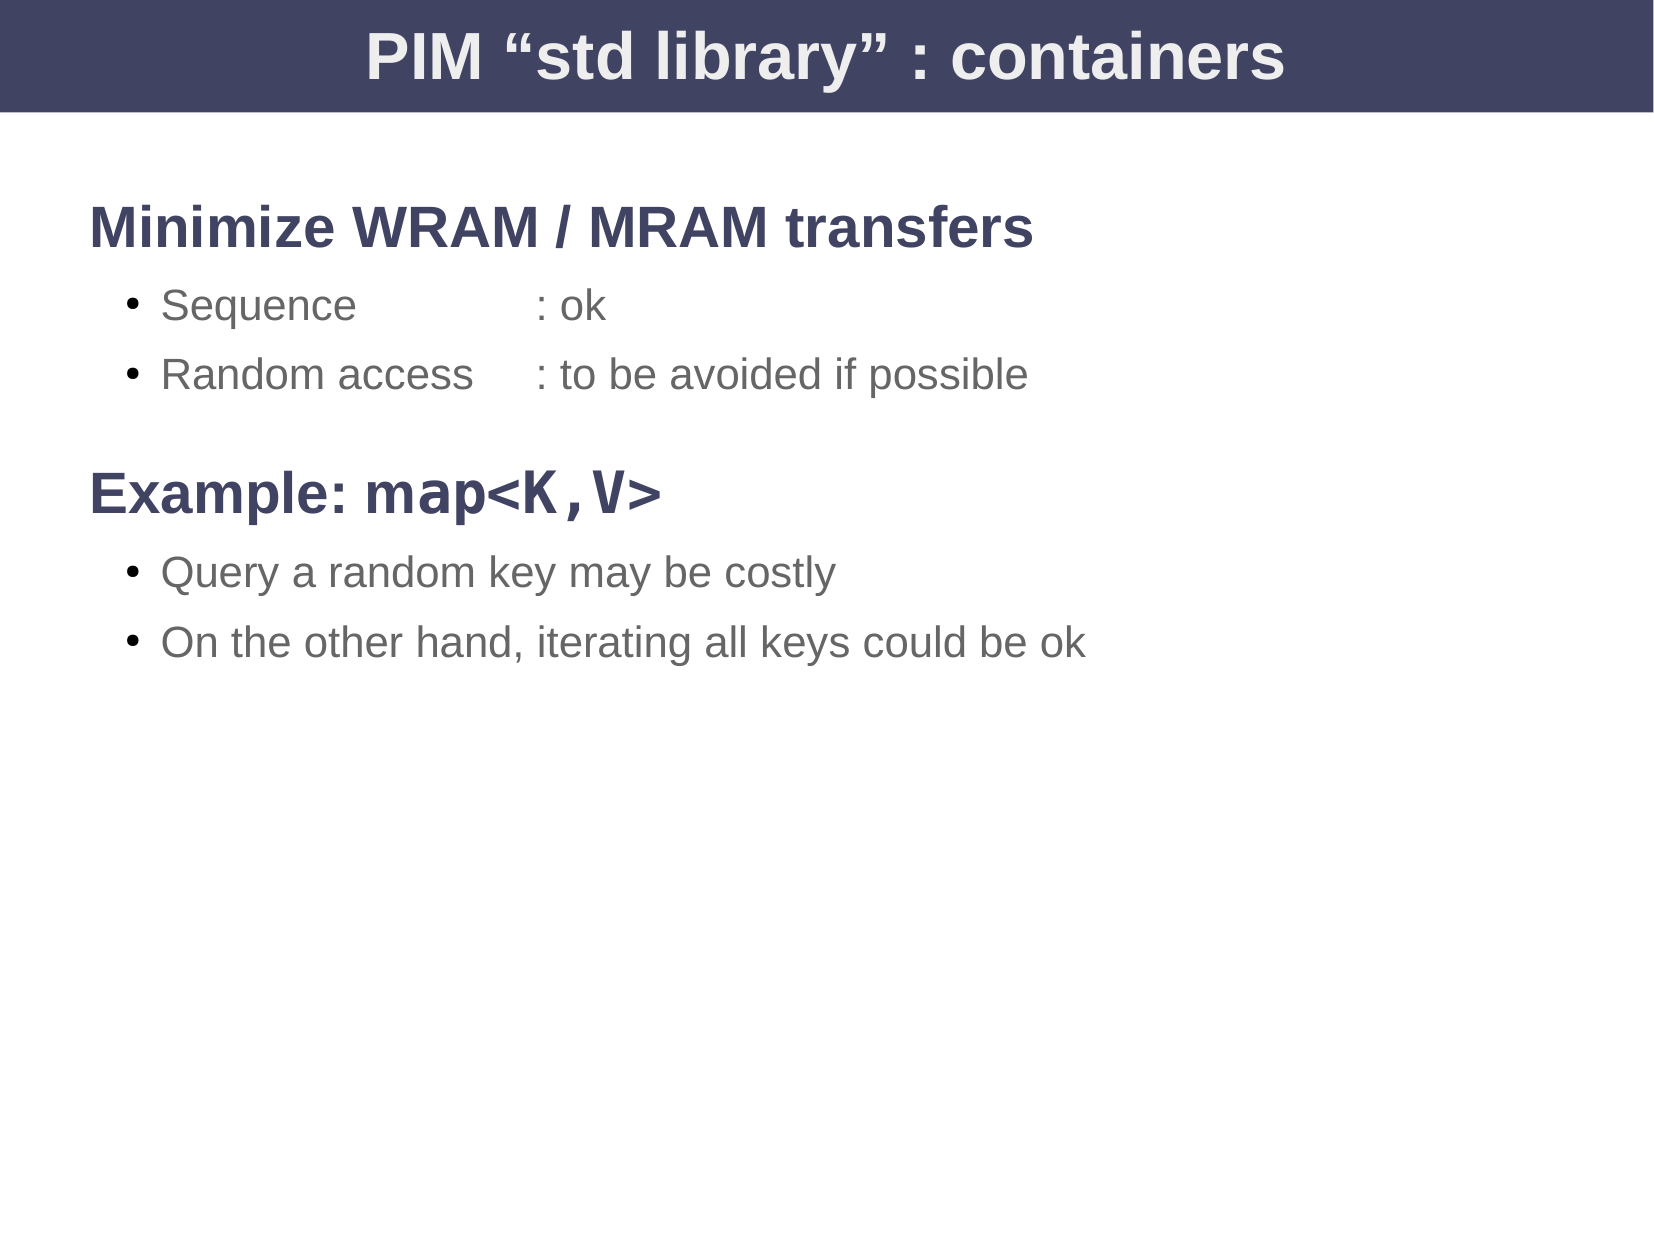

PIM “std library” : containers
Minimize WRAM / MRAM transfers
Sequence 			: ok
Random access 	: to be avoided if possible
Example: map<K,V>
Query a random key may be costly
On the other hand, iterating all keys could be ok